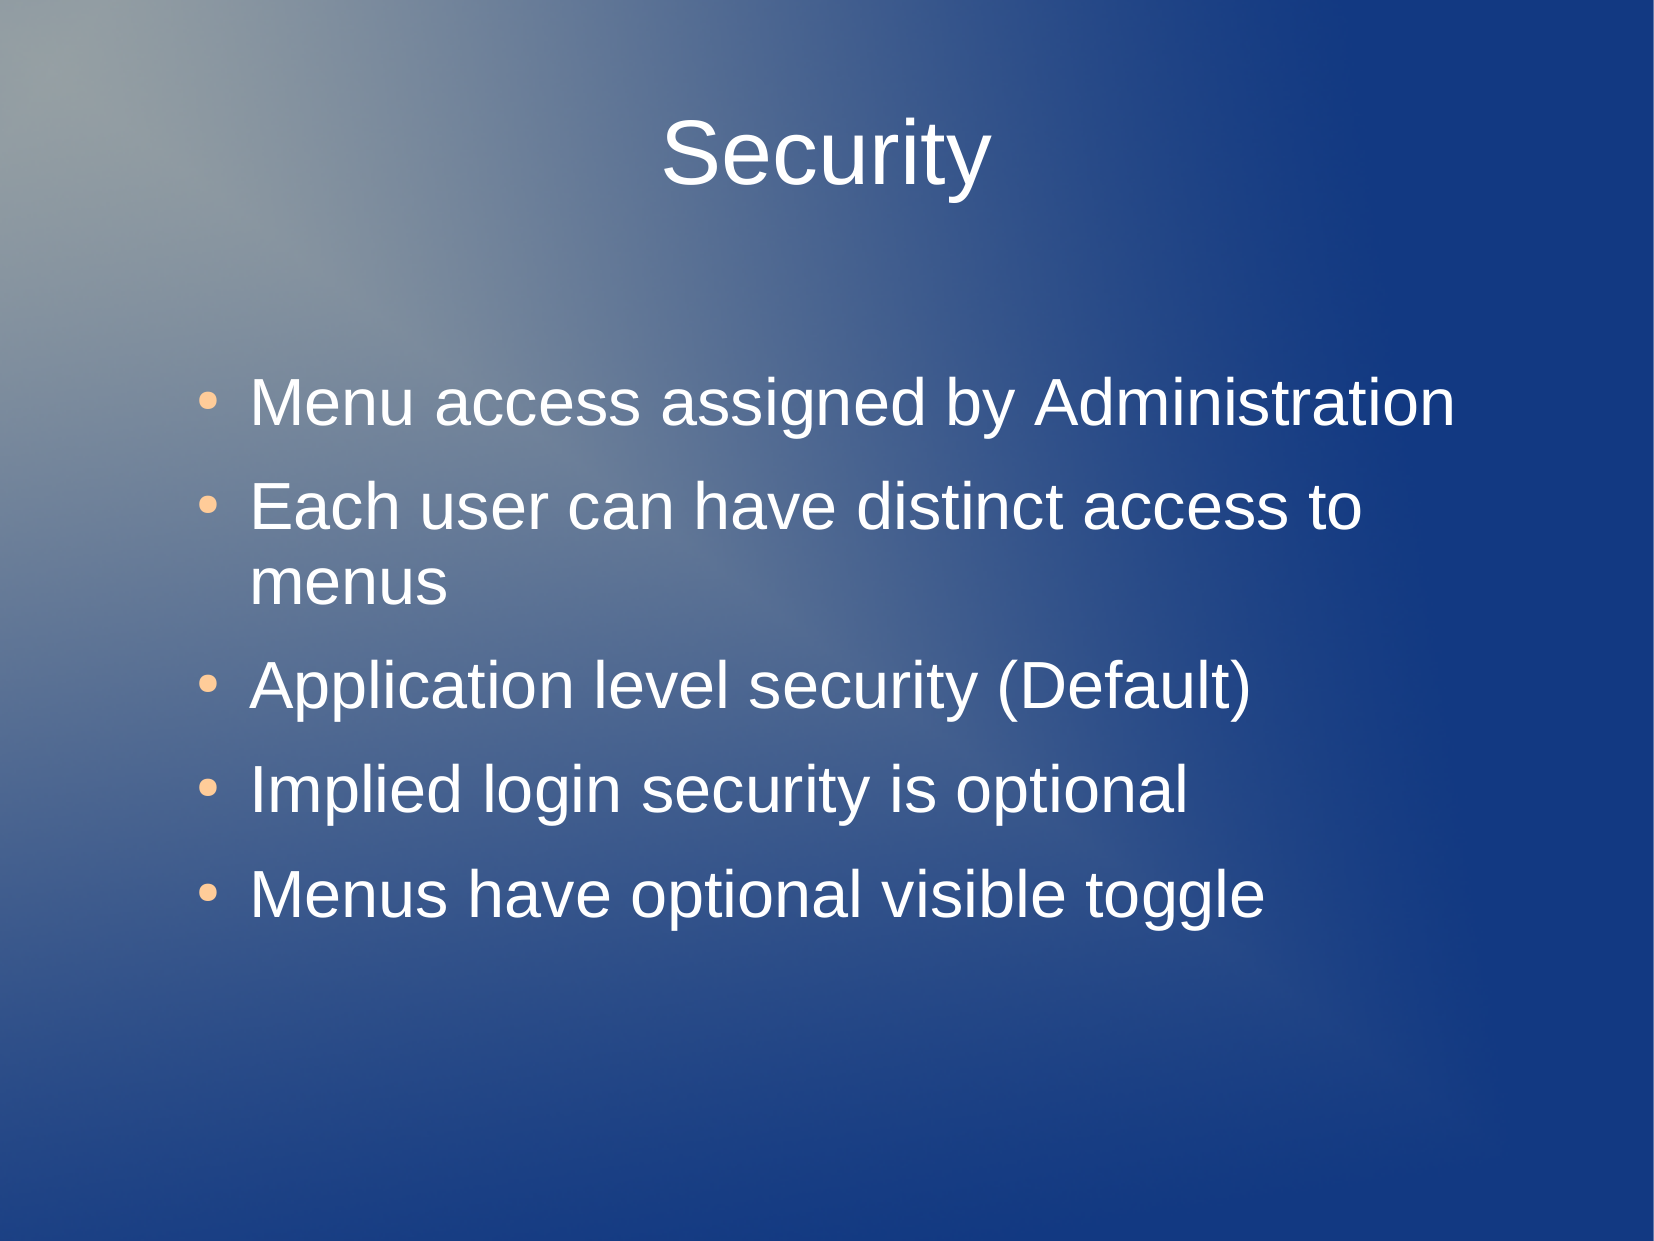

# Security
Menu access assigned by Administration
Each user can have distinct access to menus
Application level security (Default)
Implied login security is optional
Menus have optional visible toggle